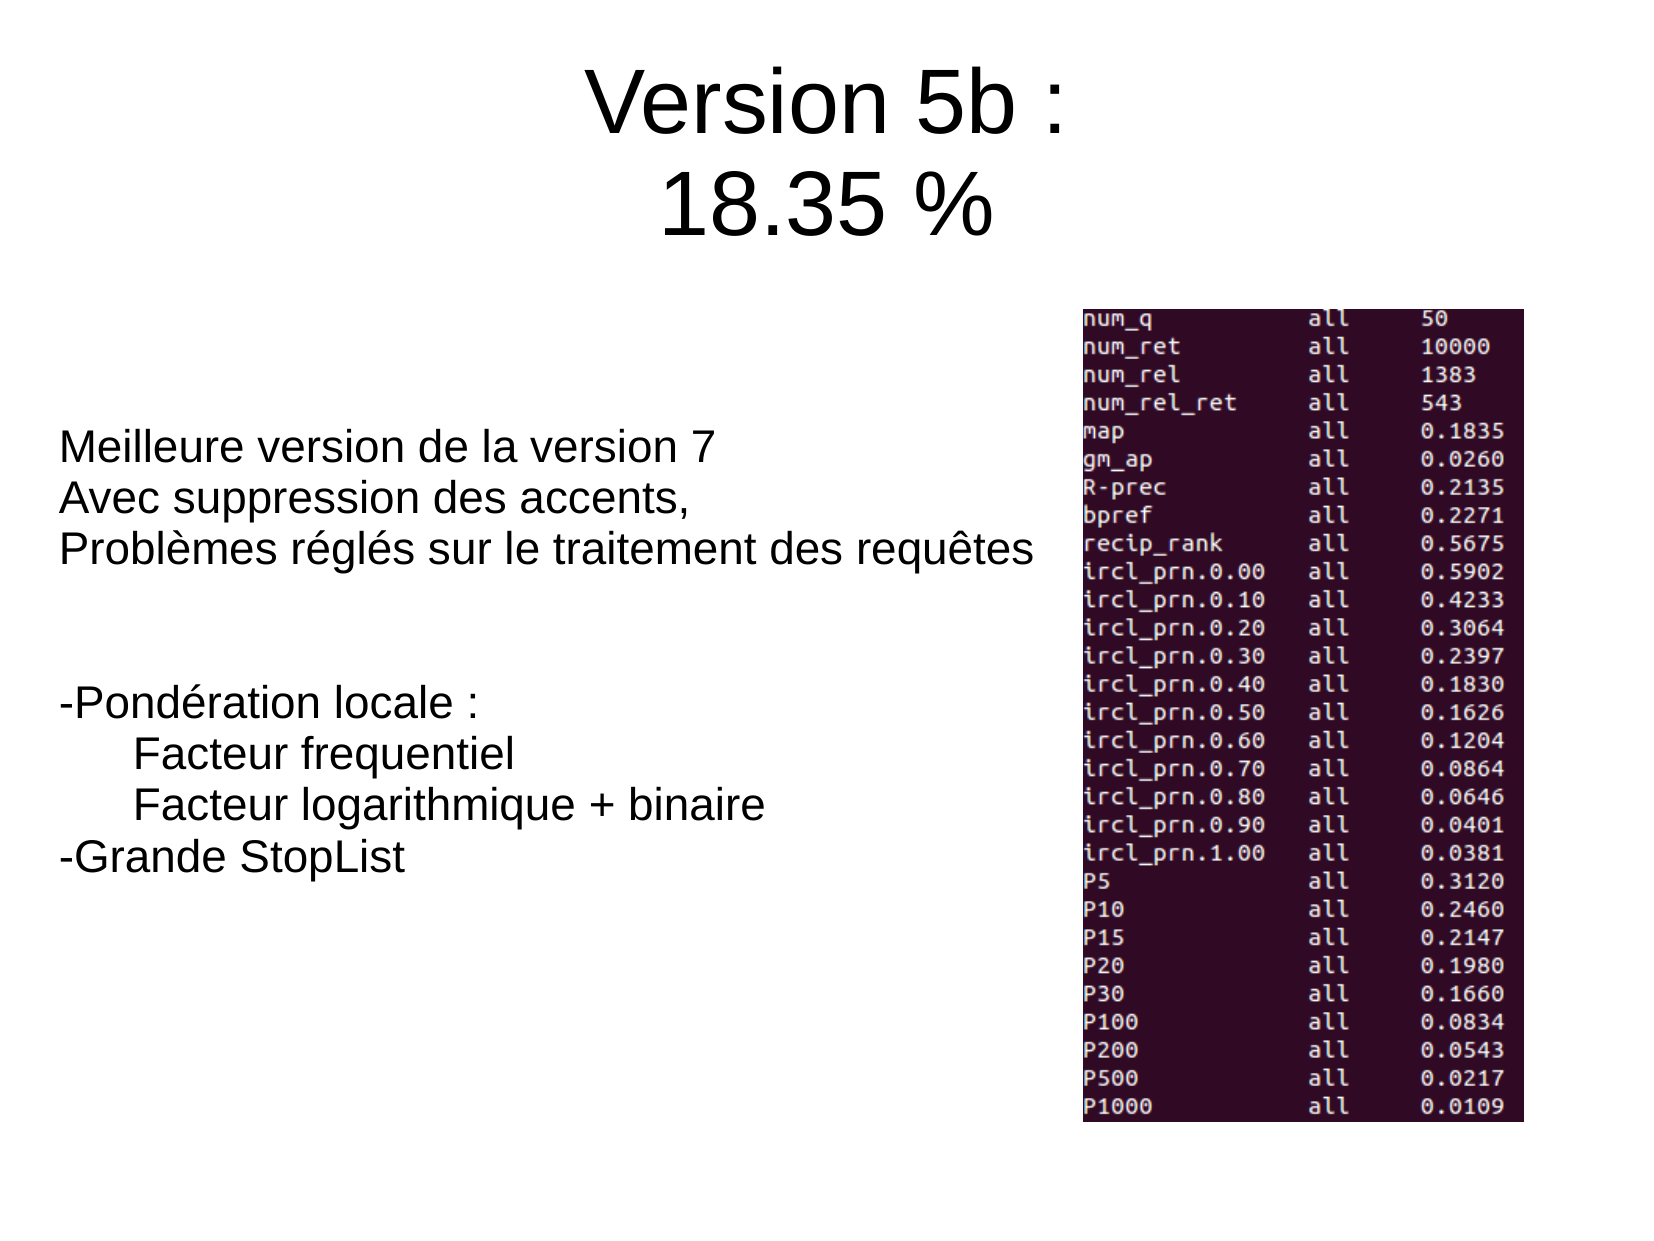

# Version 5b : 18.35 %
Meilleure version de la version 7
Avec suppression des accents,
Problèmes réglés sur le traitement des requêtes
-Pondération locale :
	Facteur frequentiel
	Facteur logarithmique + binaire
-Grande StopList